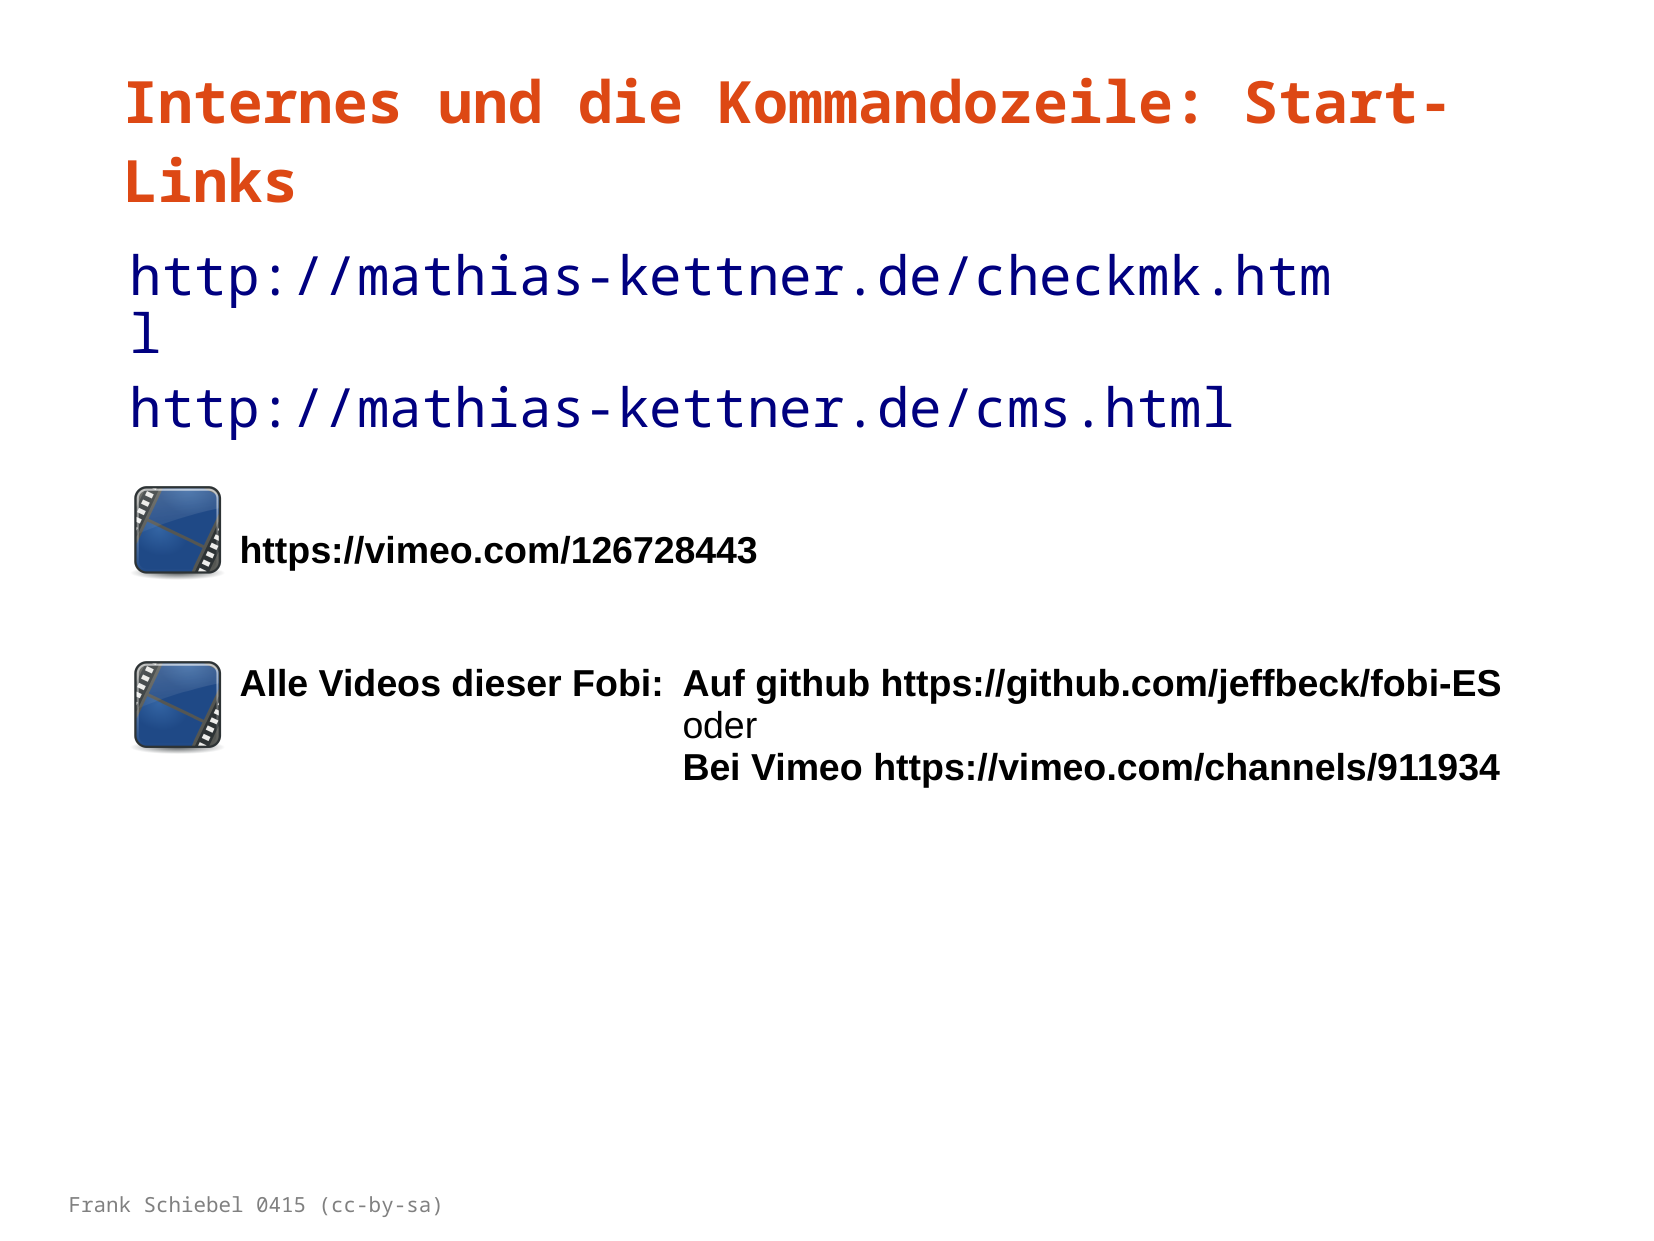

Internes und die Kommandozeile: Start-Links
http://mathias-kettner.de/checkmk.html
http://mathias-kettner.de/cms.html
https://vimeo.com/126728443
Alle Videos dieser Fobi: 	Auf github https://github.com/jeffbeck/fobi-ES
						oder
						Bei Vimeo https://vimeo.com/channels/911934